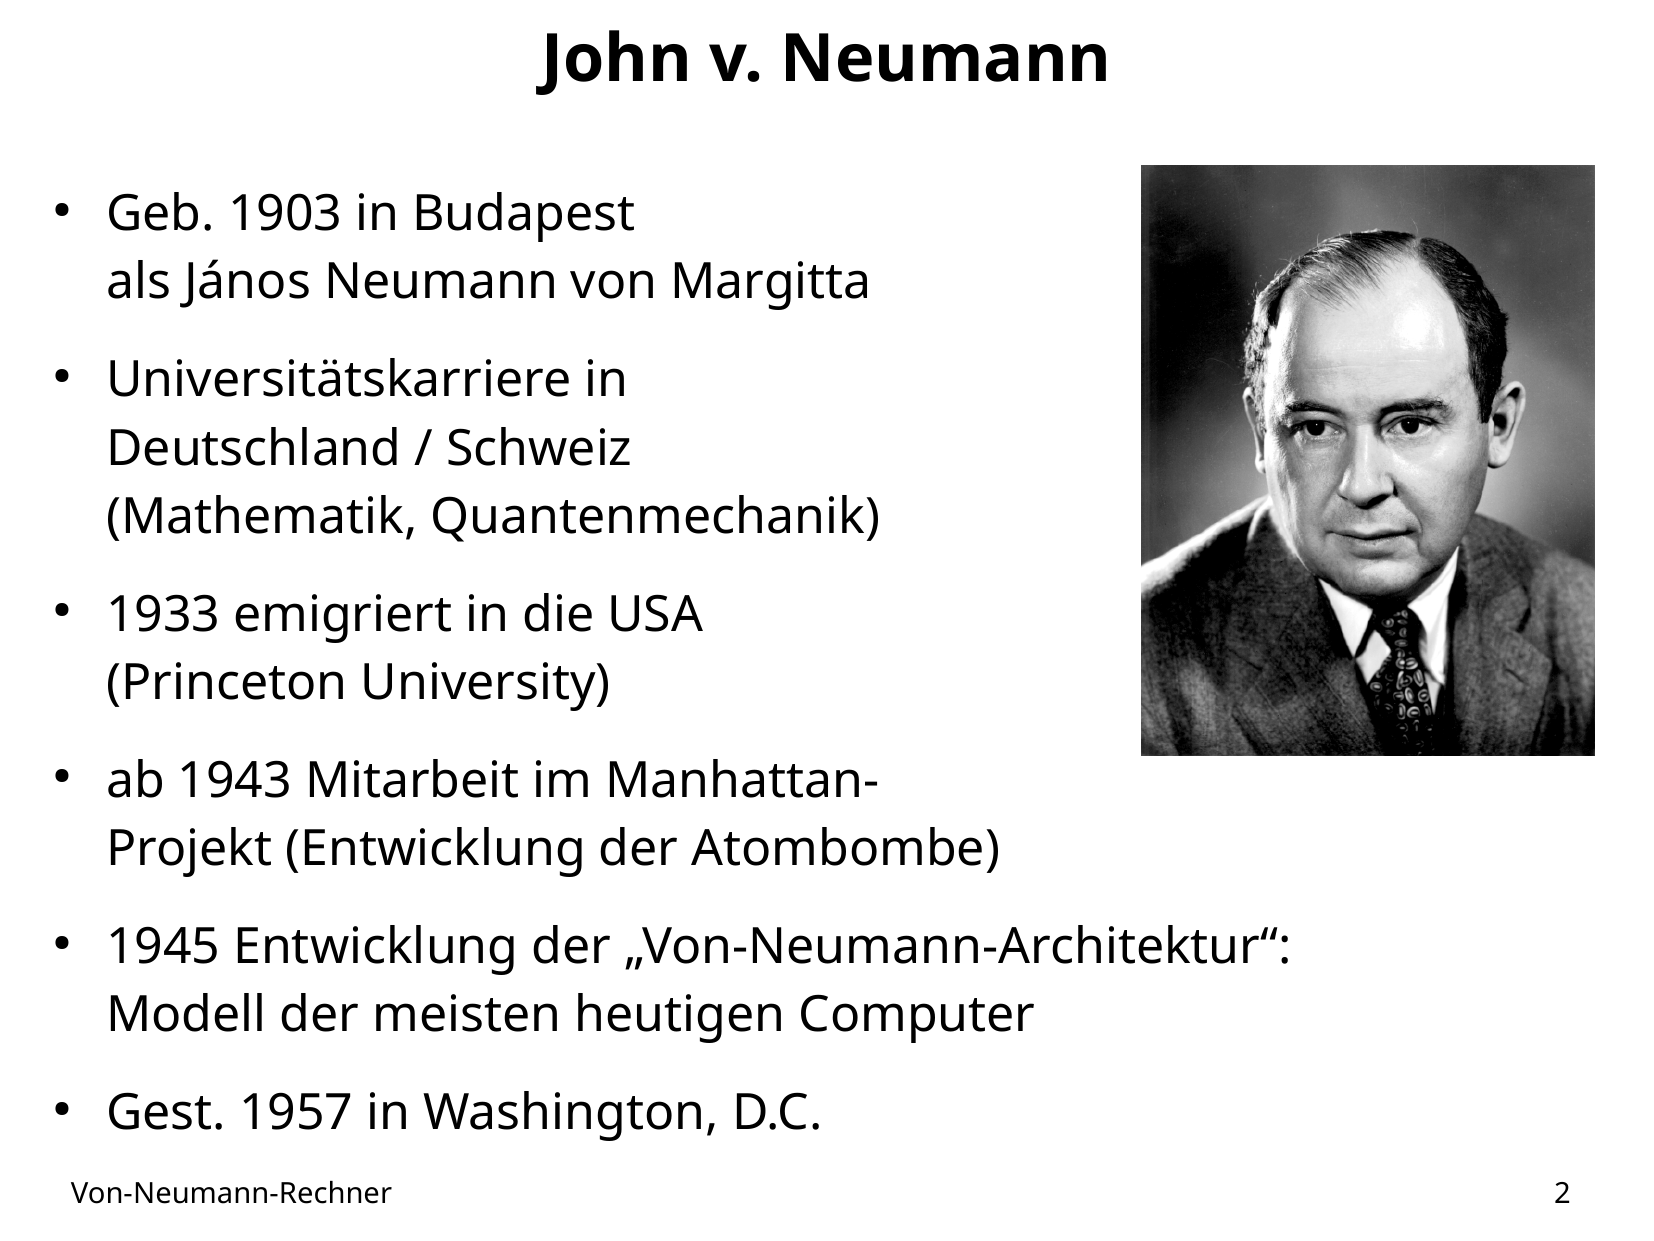

# John v. Neumann
Geb. 1903 in Budapest
als János Neumann von Margitta
Universitätskarriere in
Deutschland / Schweiz
(Mathematik, Quantenmechanik)
1933 emigriert in die USA
(Princeton University)
ab 1943 Mitarbeit im Manhattan-
Projekt (Entwicklung der Atombombe)
1945 Entwicklung der „Von-Neumann-Architektur“:
Modell der meisten heutigen Computer
Gest. 1957 in Washington, D.C.
Von-Neumann-Rechner
2